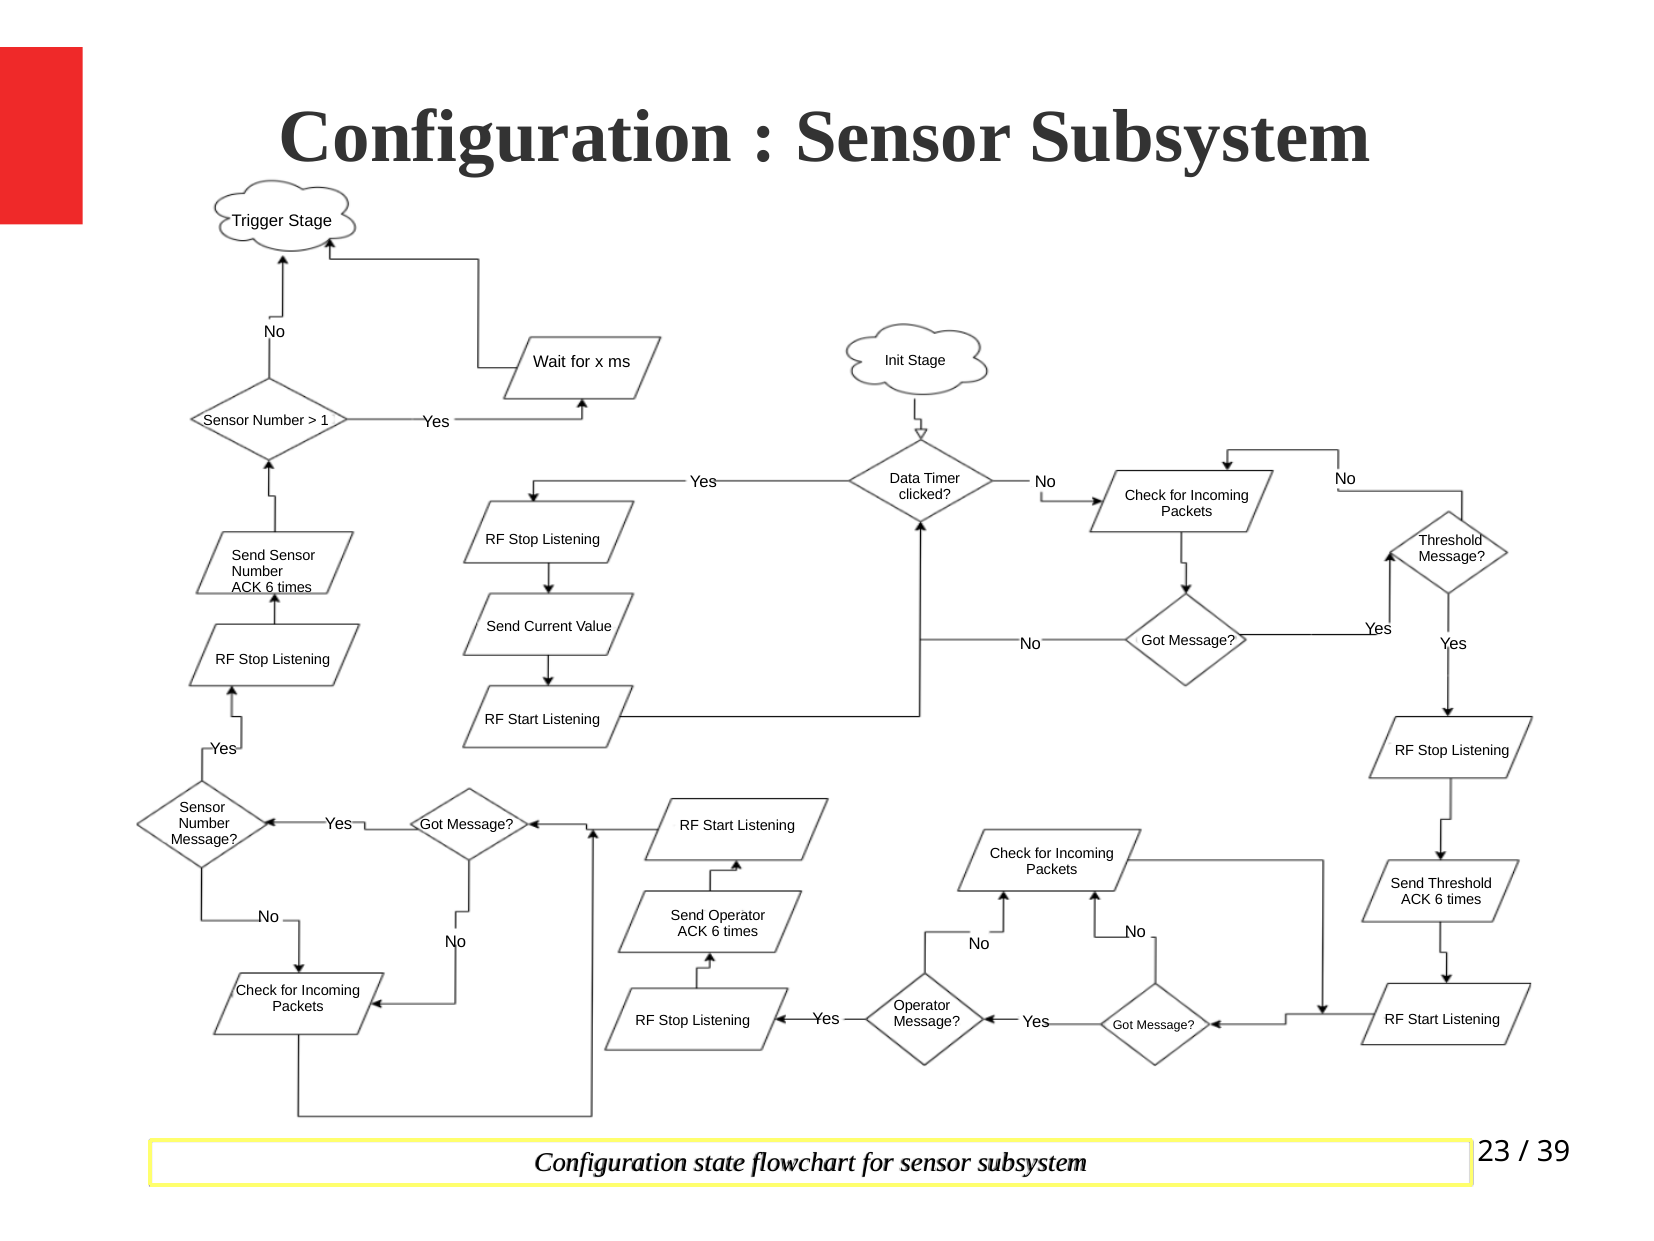

Configuration : Sensor Subsystem
Trigger Stage
No
Wait for x ms
Init Stage
Sensor Number > 1
Yes
No
Data Timer
clicked?
Yes
No
Check for Incoming
Packets
RF Stop Listening
Threshold
Message?
Send Sensor
Number
ACK 6 times
Send Current Value
Yes
Got Message?
No
Yes
RF Stop Listening
RF Start Listening
Yes
RF Stop Listening
Sensor
Number
Message?
Yes
Got Message?
RF Start Listening
Check for Incoming
Packets
Send Threshold
ACK 6 times
No
Send Operator
ACK 6 times
No
No
No
Check for Incoming
Packets
Operator
Message?
Yes
RF Start Listening
RF Stop Listening
Yes
Got Message?
23
# Configuration state flowchart for sensor subsystem